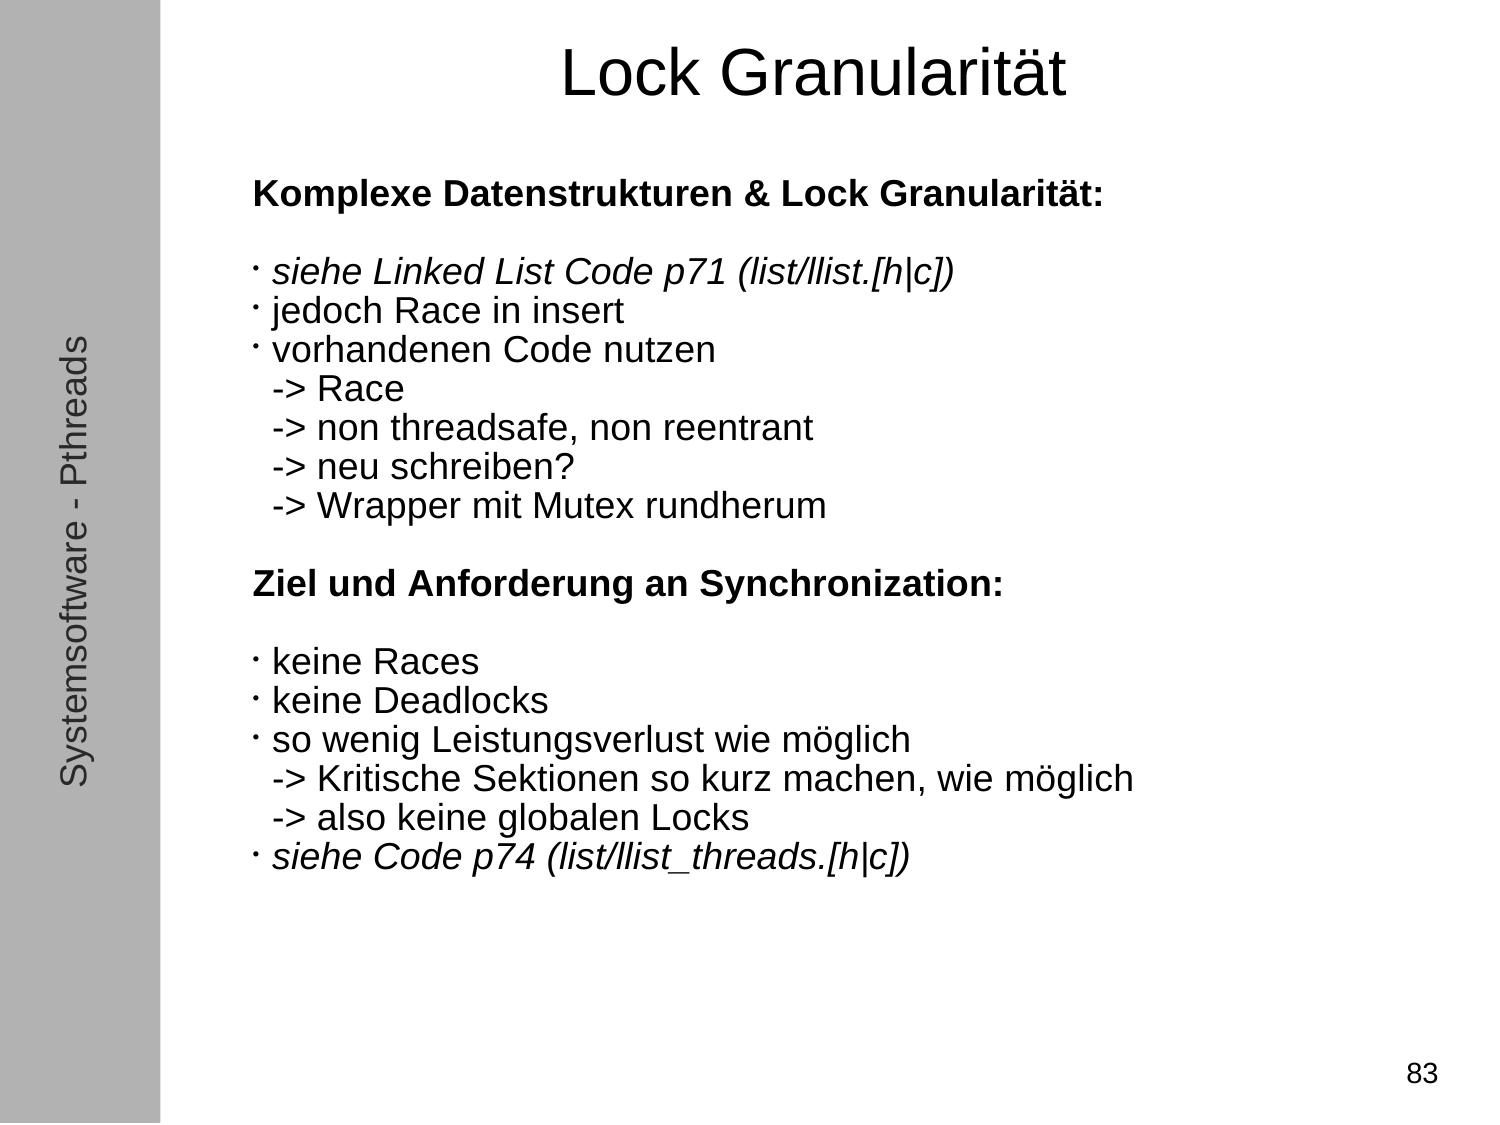

Lock Granularität
Komplexe Datenstrukturen & Lock Granularität:
siehe Linked List Code p71 (list/llist.[h|c])
jedoch Race in insert
vorhandenen Code nutzen
-> Race
-> non threadsafe, non reentrant
-> neu schreiben?
-> Wrapper mit Mutex rundherum
Ziel und Anforderung an Synchronization:
keine Races
keine Deadlocks
so wenig Leistungsverlust wie möglich
-> Kritische Sektionen so kurz machen, wie möglich
-> also keine globalen Locks
siehe Code p74 (list/llist_threads.[h|c])
Systemsoftware - Pthreads